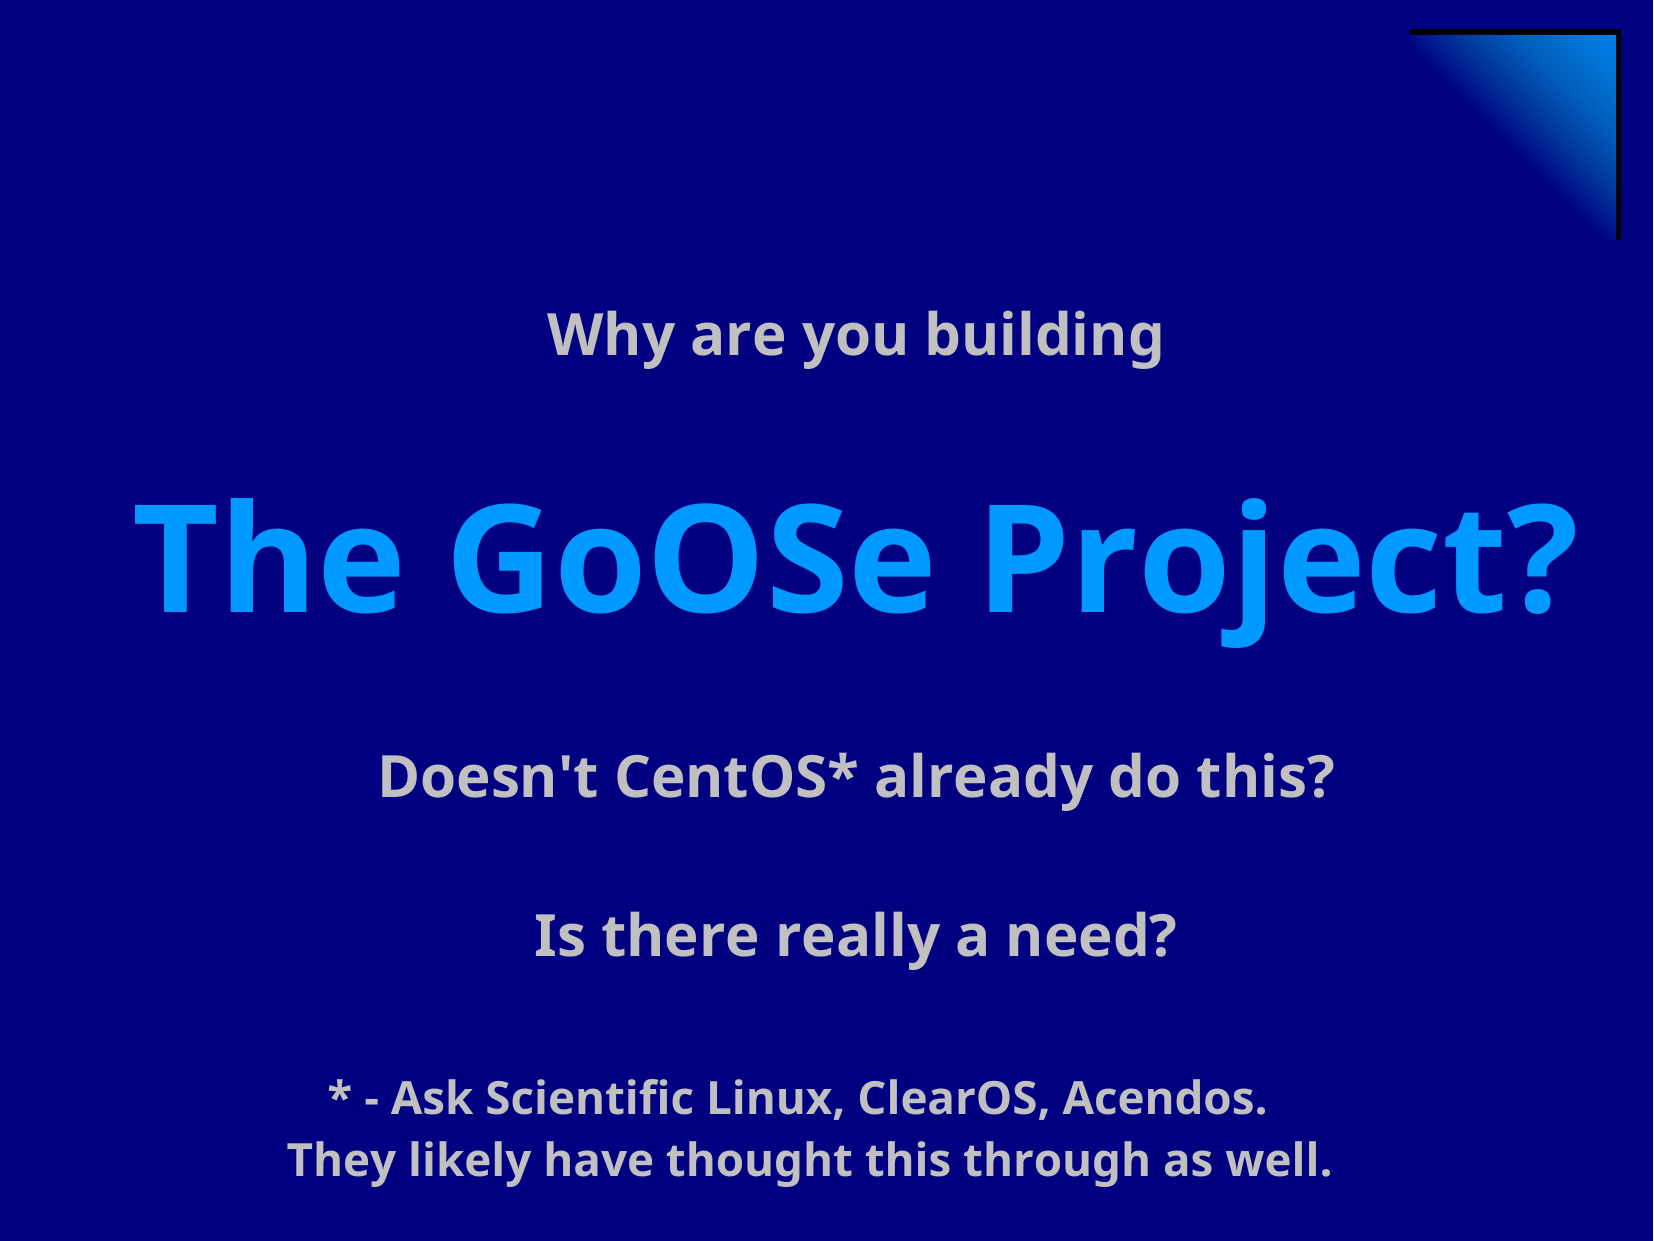

# Why are you building
The GoOSe Project?
Doesn't CentOS* already do this?
Is there really a need?
* - Ask Scientific Linux, ClearOS, Acendos.
They likely have thought this through as well.